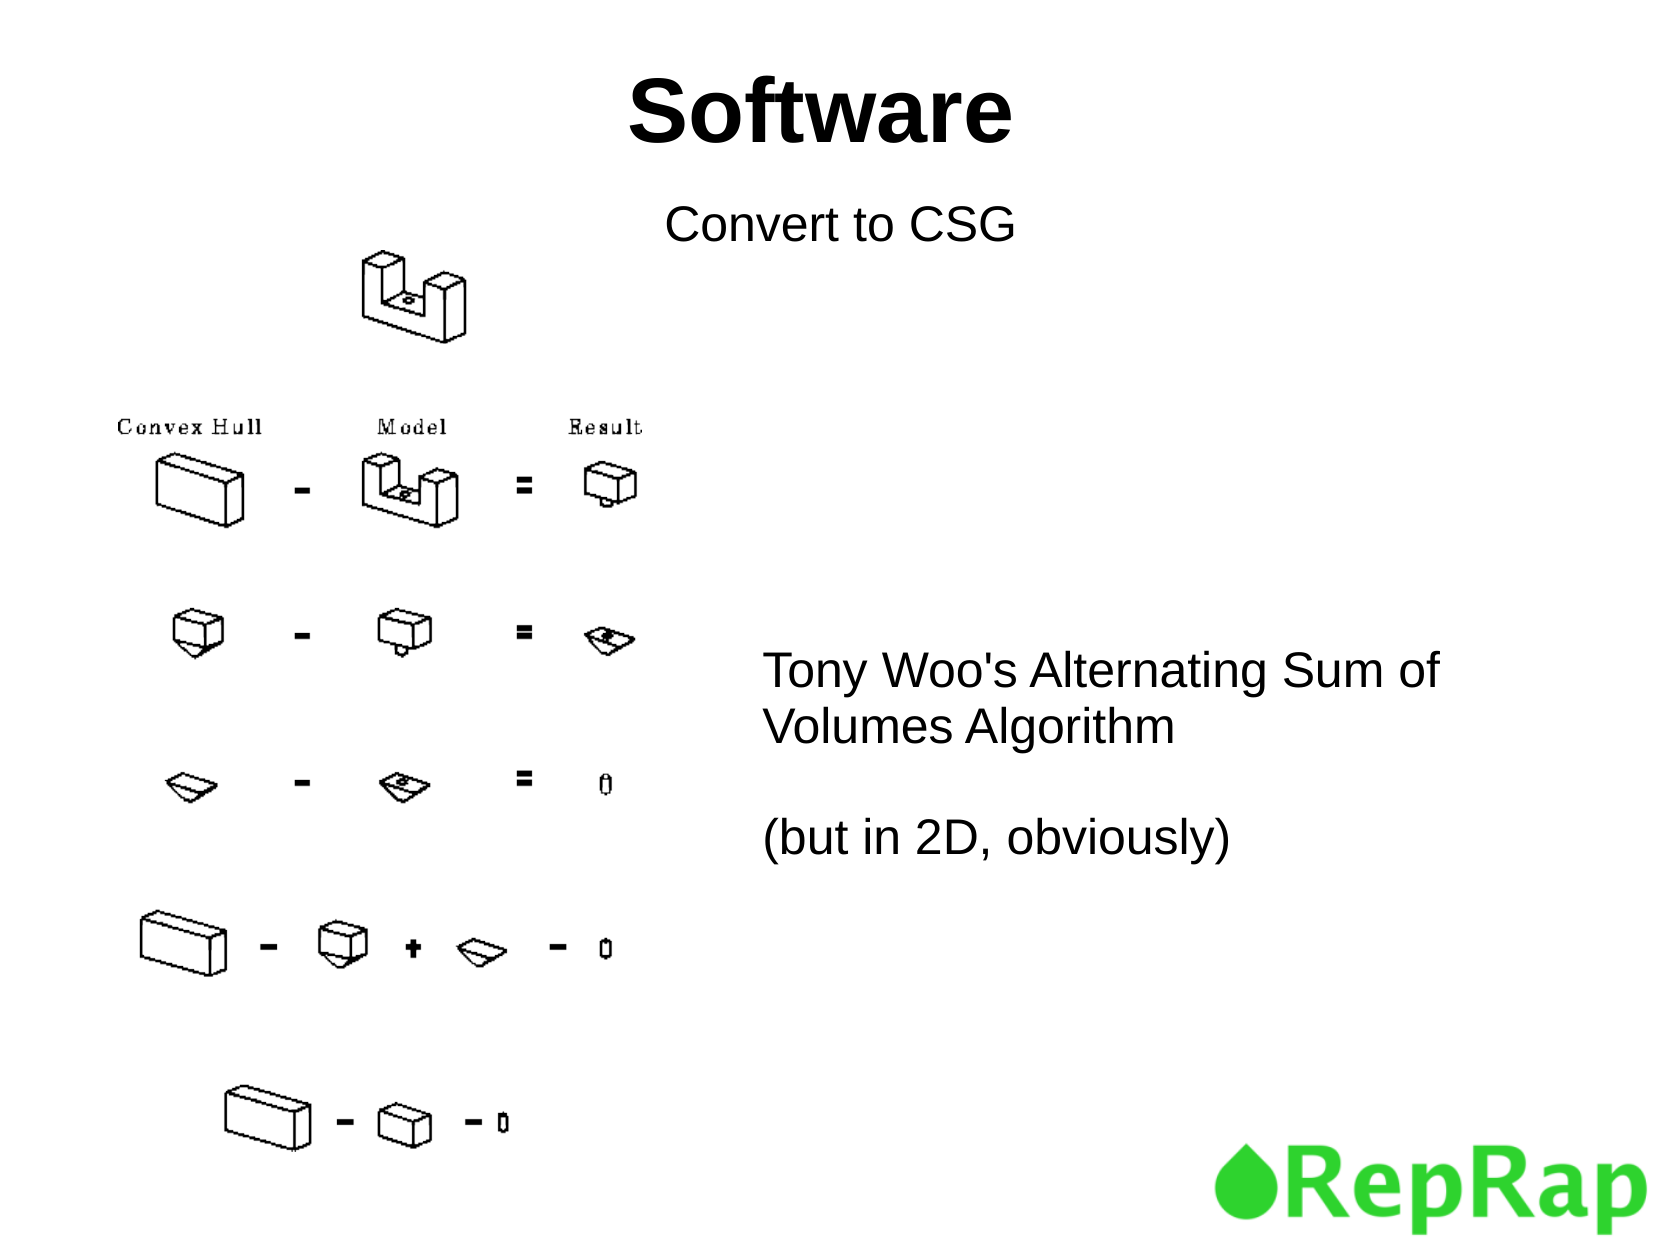

# Software
Convert to CSG
 Tony Woo's Alternating Sum of
 Volumes Algorithm
 (but in 2D, obviously)